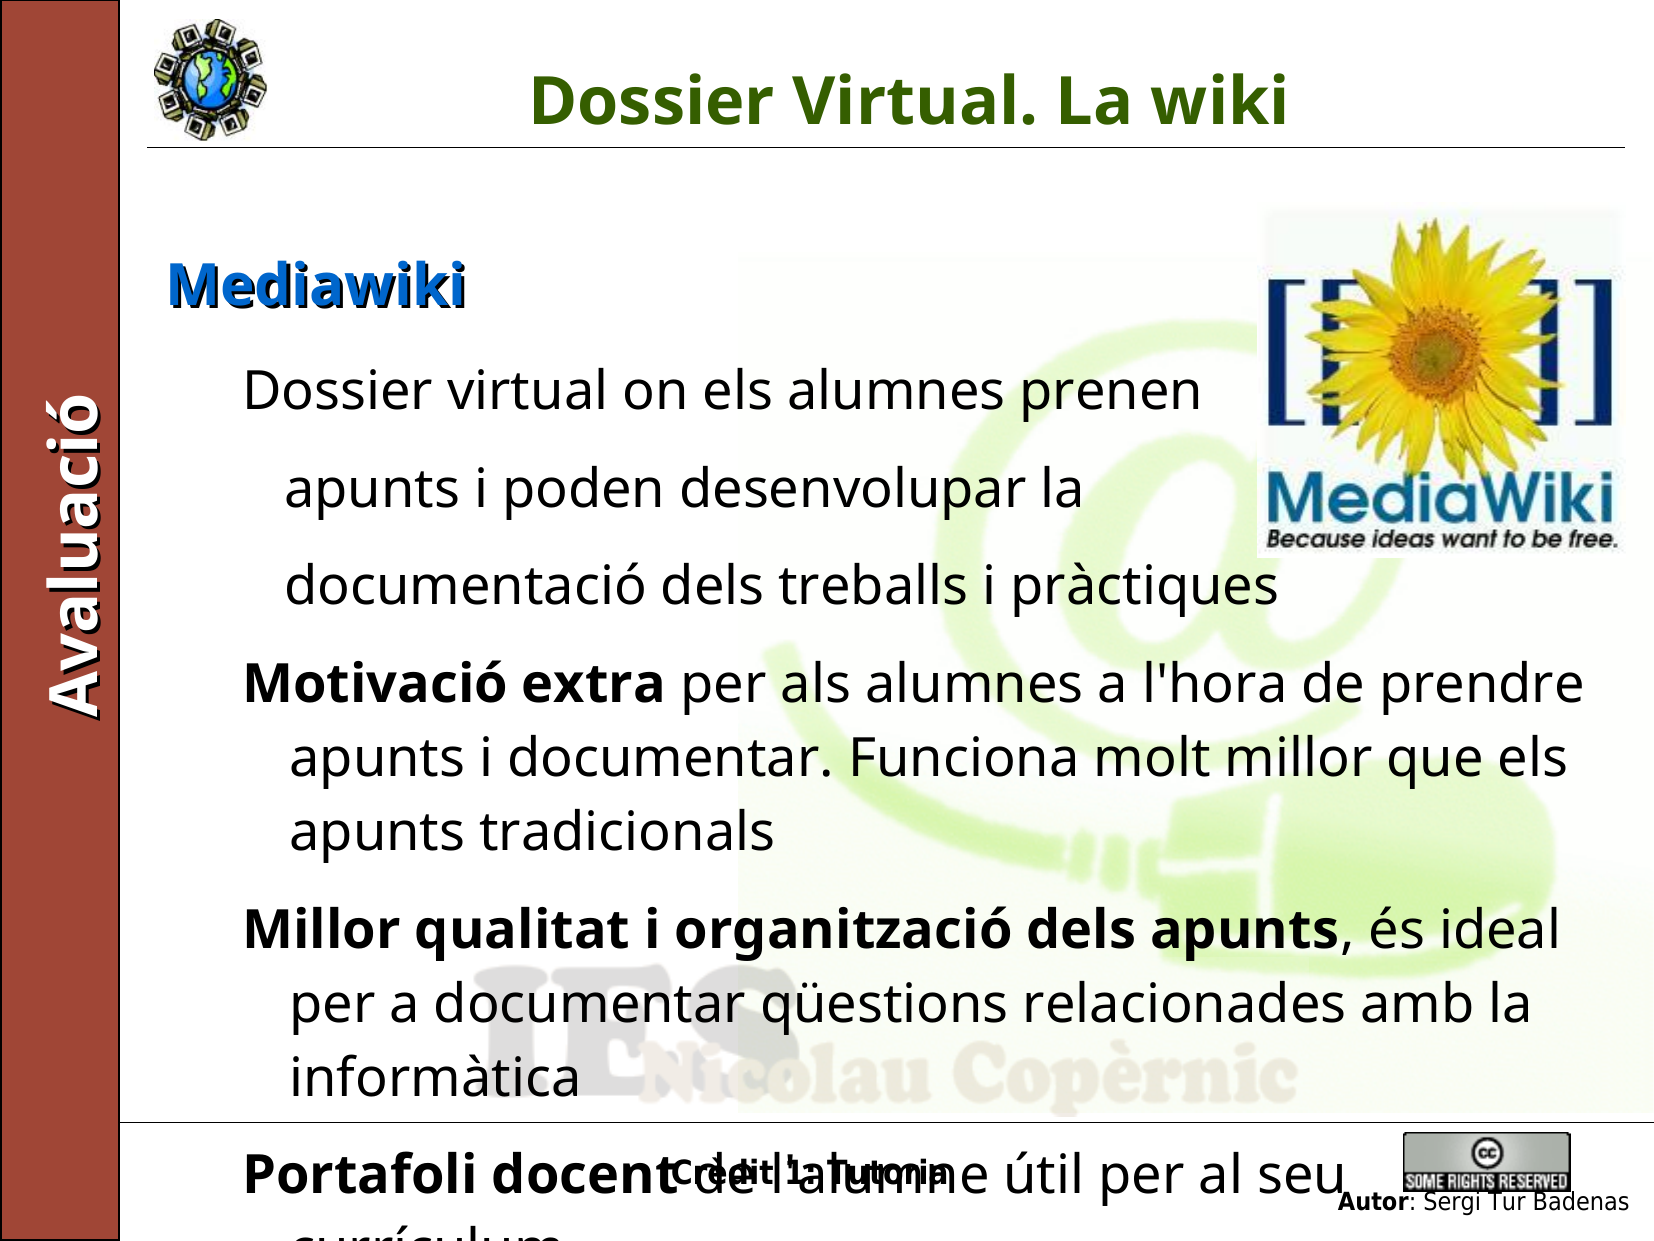

# Dossier Virtual. La wiki
Mediawiki
Dossier virtual on els alumnes prenen
 apunts i poden desenvolupar la
 documentació dels treballs i pràctiques
Motivació extra per als alumnes a l'hora de prendre apunts i documentar. Funciona molt millor que els apunts tradicionals
Millor qualitat i organització dels apunts, és ideal per a documentar qüestions relacionades amb la informàtica
Portafoli docent de l'alumne útil per al seu currículum